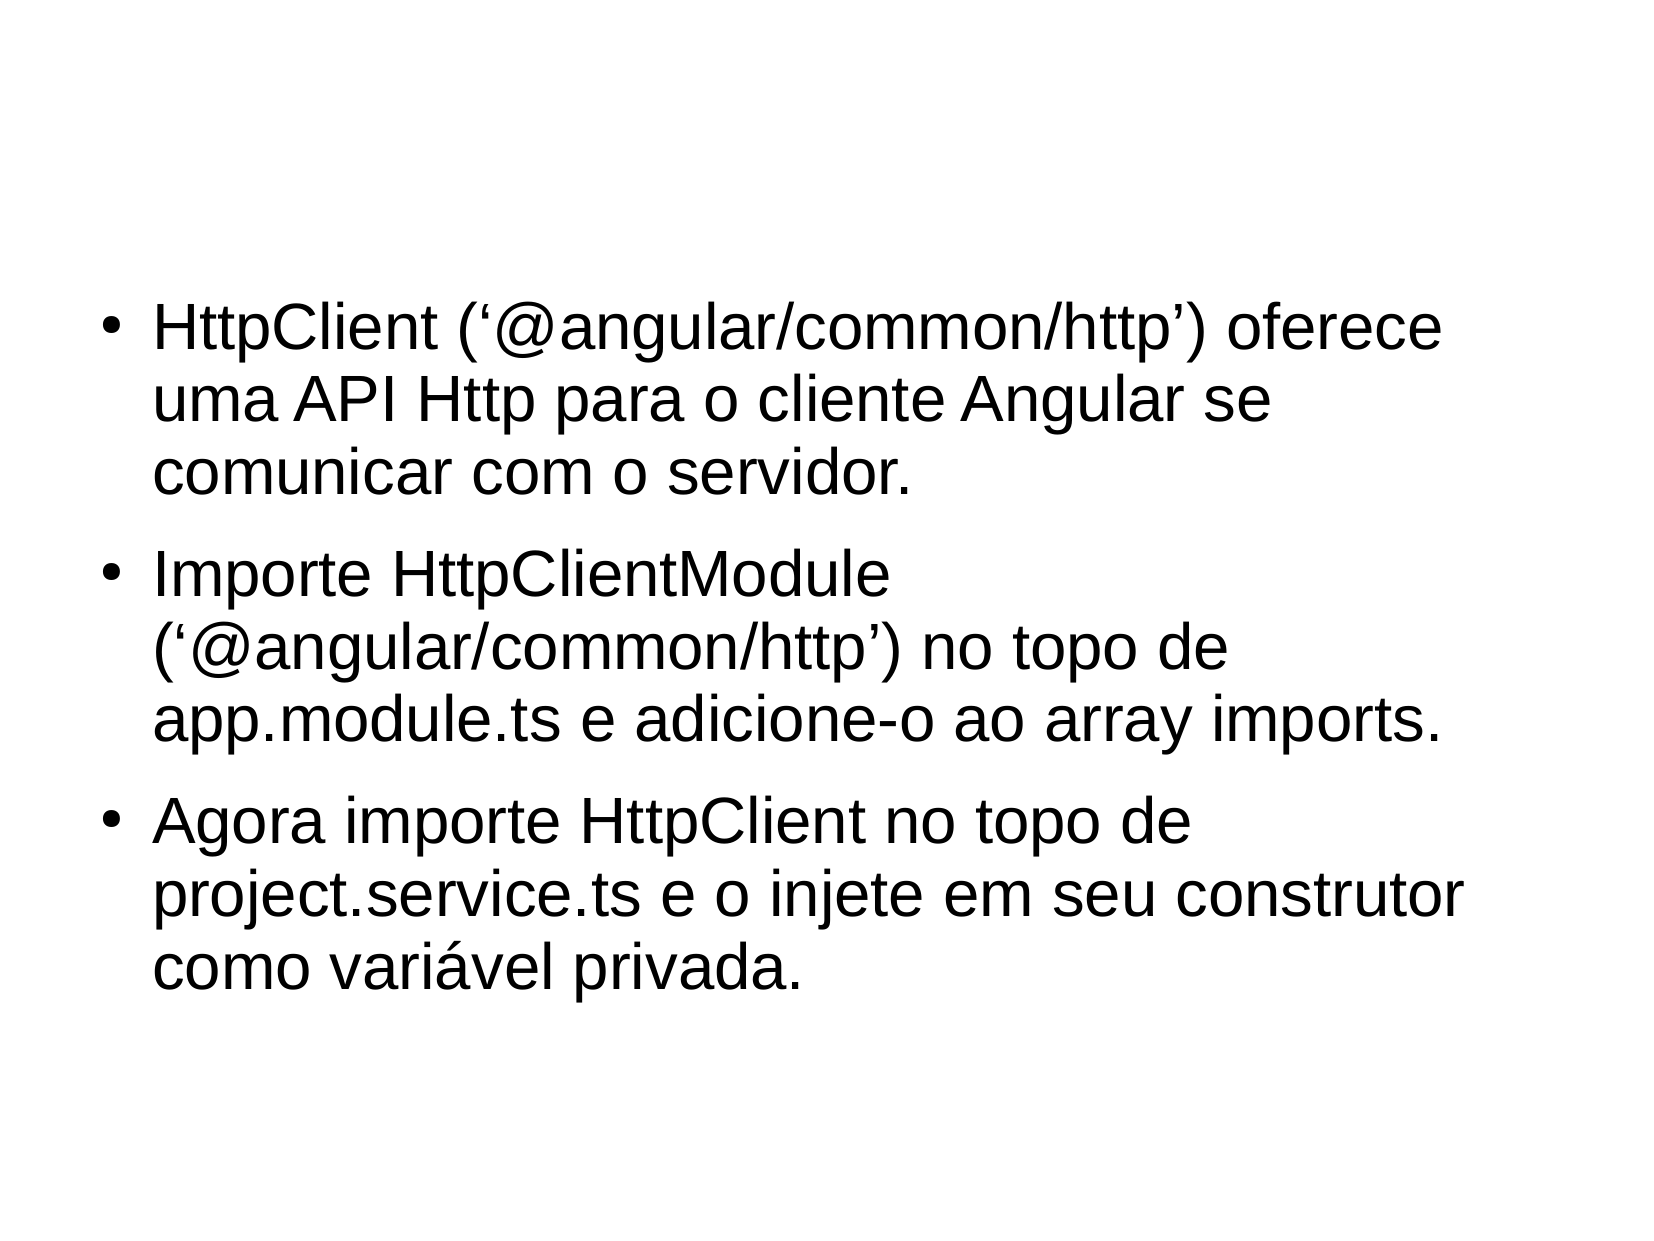

#
HttpClient (‘@angular/common/http’) oferece uma API Http para o cliente Angular se comunicar com o servidor.
Importe HttpClientModule (‘@angular/common/http’) no topo de app.module.ts e adicione-o ao array imports.
Agora importe HttpClient no topo de project.service.ts e o injete em seu construtor como variável privada.